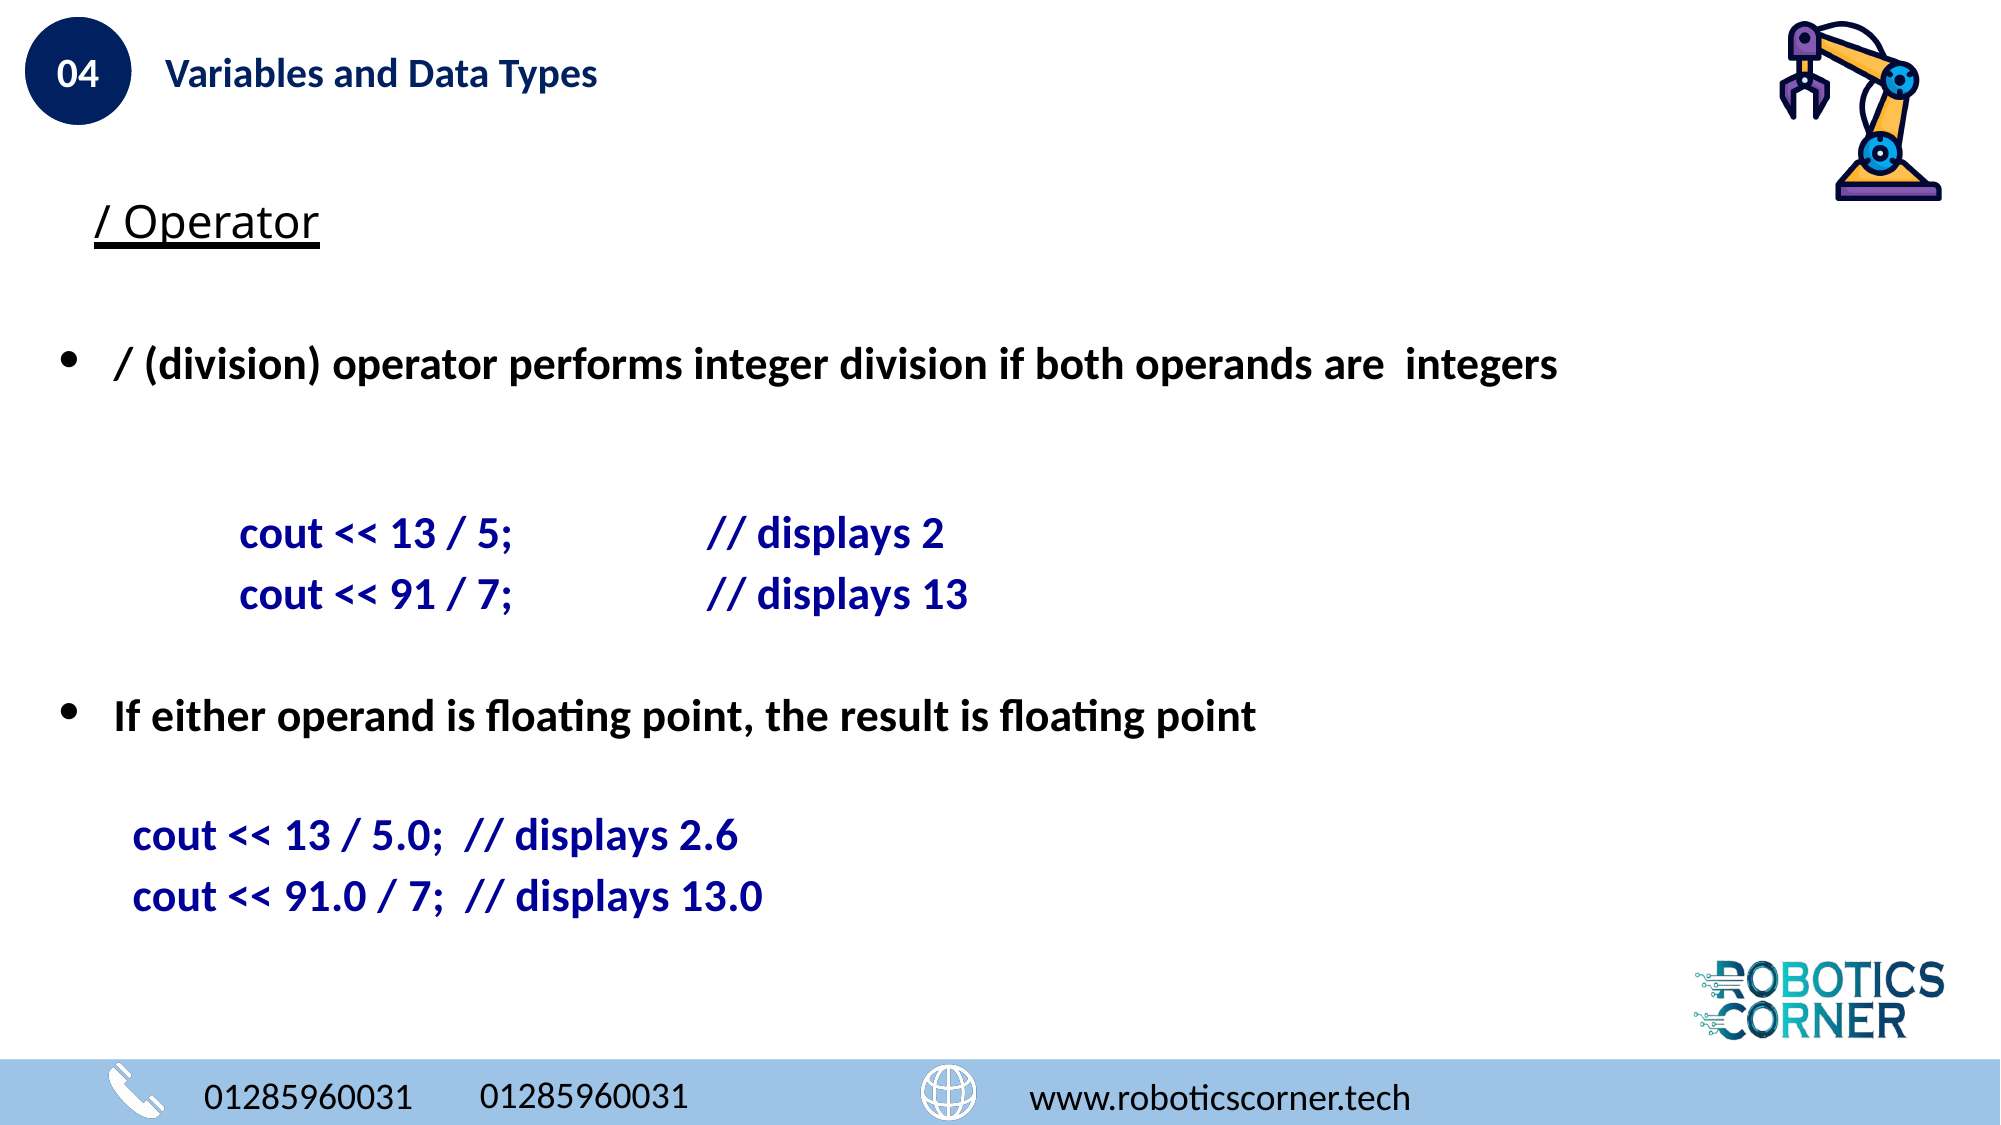

04
Variables and Data Types
# / Operator
/ (division) operator performs integer division if both operands are integers
cout << 13 / 5;
cout << 91 / 7;
// displays 2
// displays 13
If either operand is floating point, the result is floating point
cout << 13 / 5.0; // displays 2.6
cout << 91.0 / 7; // displays 13.0
01285960031
01285960031
www.roboticscorner.tech